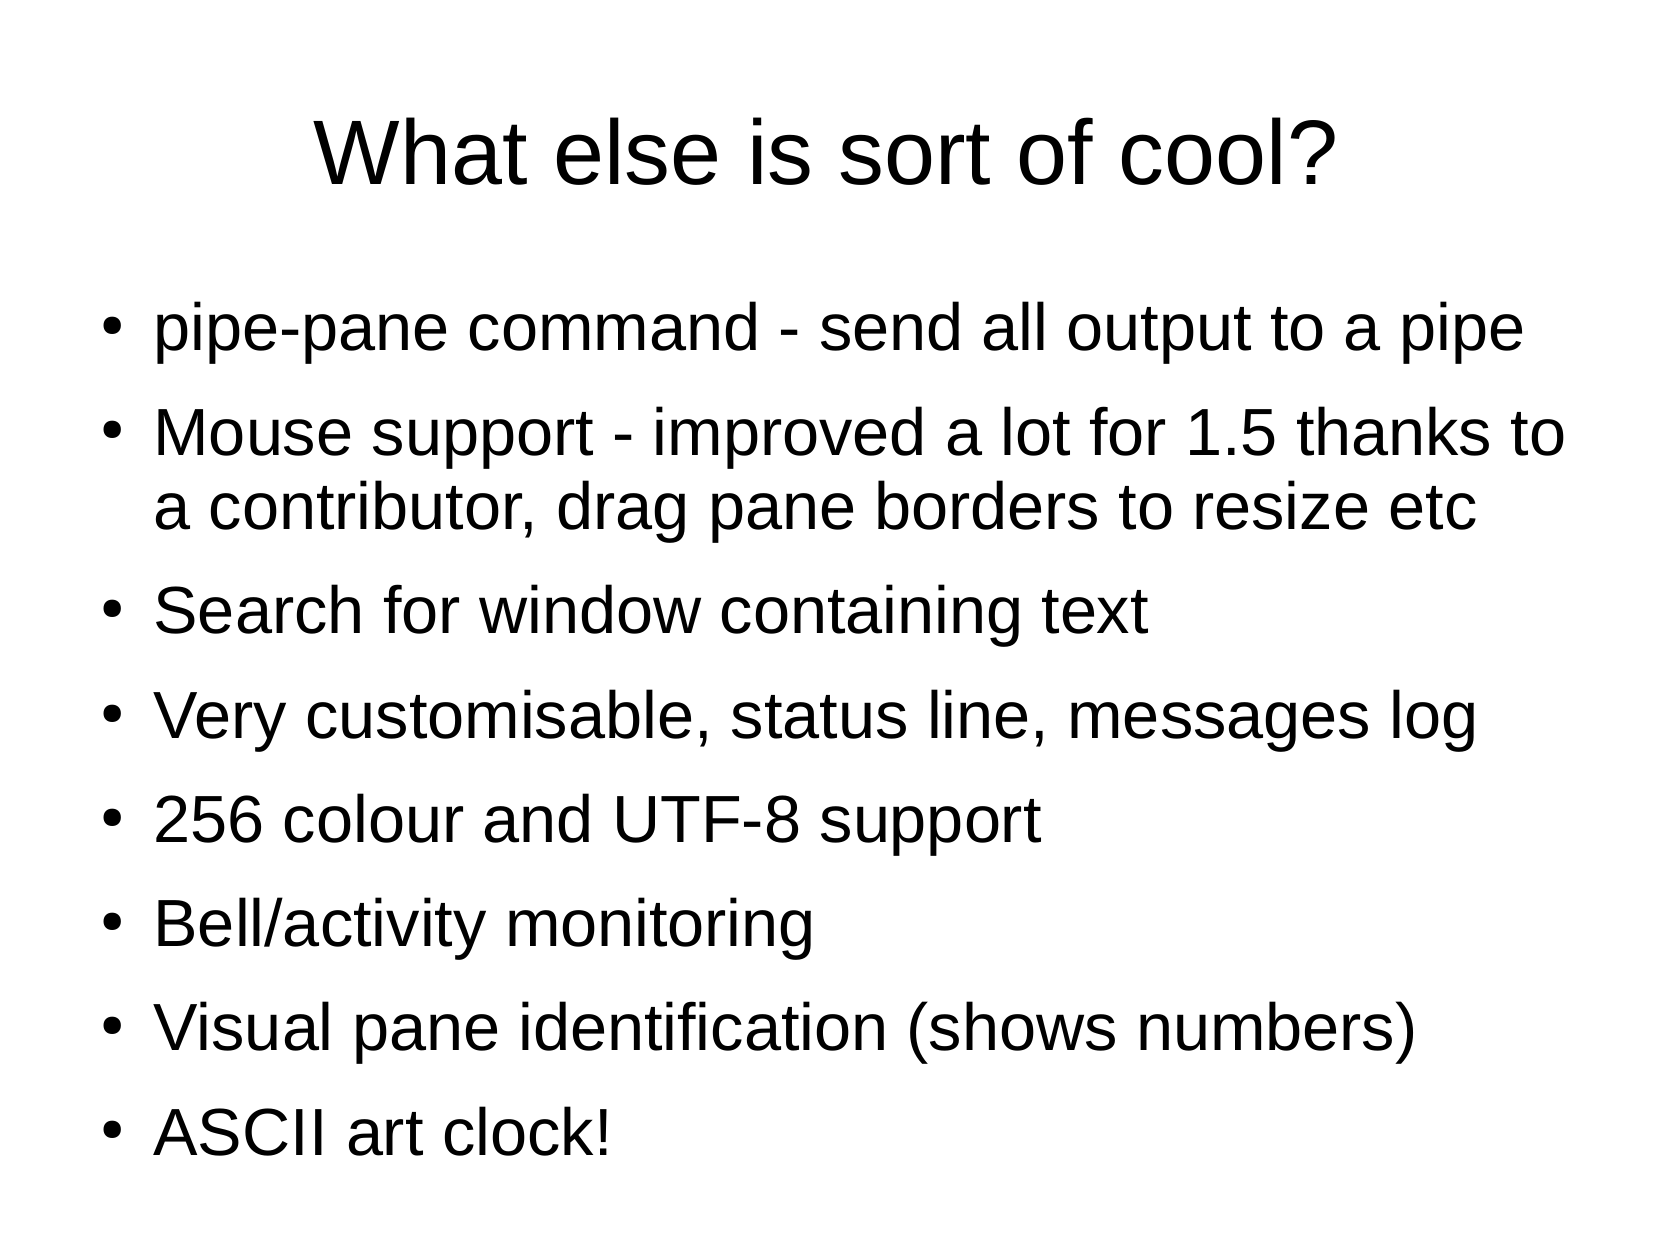

# What else is sort of cool?
pipe-pane command - send all output to a pipe
Mouse support - improved a lot for 1.5 thanks to a contributor, drag pane borders to resize etc
Search for window containing text
Very customisable, status line, messages log
256 colour and UTF-8 support
Bell/activity monitoring
Visual pane identification (shows numbers)
ASCII art clock!